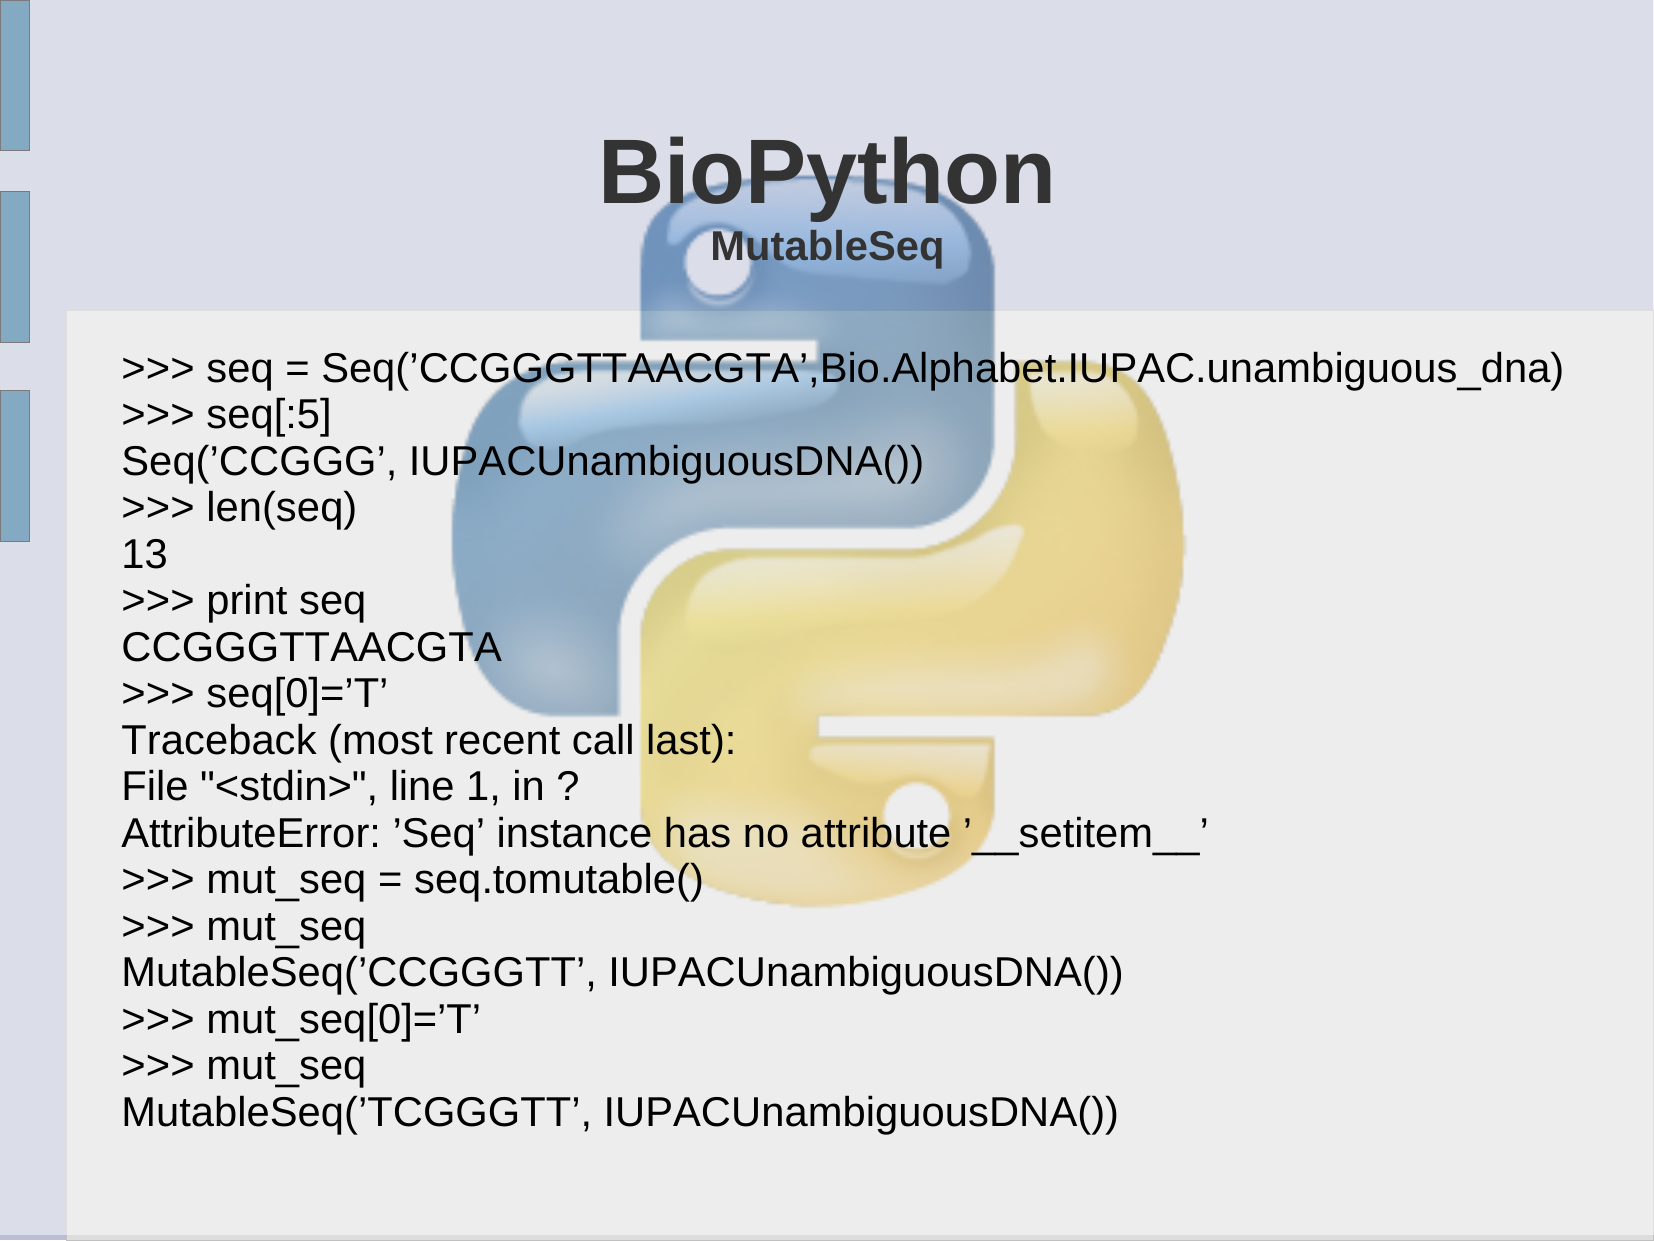

# BioPython MutableSeq
>>> seq = Seq(’CCGGGTTAACGTA’,Bio.Alphabet.IUPAC.unambiguous_dna)
>>> seq[:5]
Seq(’CCGGG’, IUPACUnambiguousDNA())
>>> len(seq)
13
>>> print seq
CCGGGTTAACGTA
>>> seq[0]=’T’
Traceback (most recent call last):
File "<stdin>", line 1, in ?
AttributeError: ’Seq’ instance has no attribute ’__setitem__’
>>> mut_seq = seq.tomutable()
>>> mut_seq
MutableSeq(’CCGGGTT’, IUPACUnambiguousDNA())
>>> mut_seq[0]=’T’
>>> mut_seq
MutableSeq(’TCGGGTT’, IUPACUnambiguousDNA())